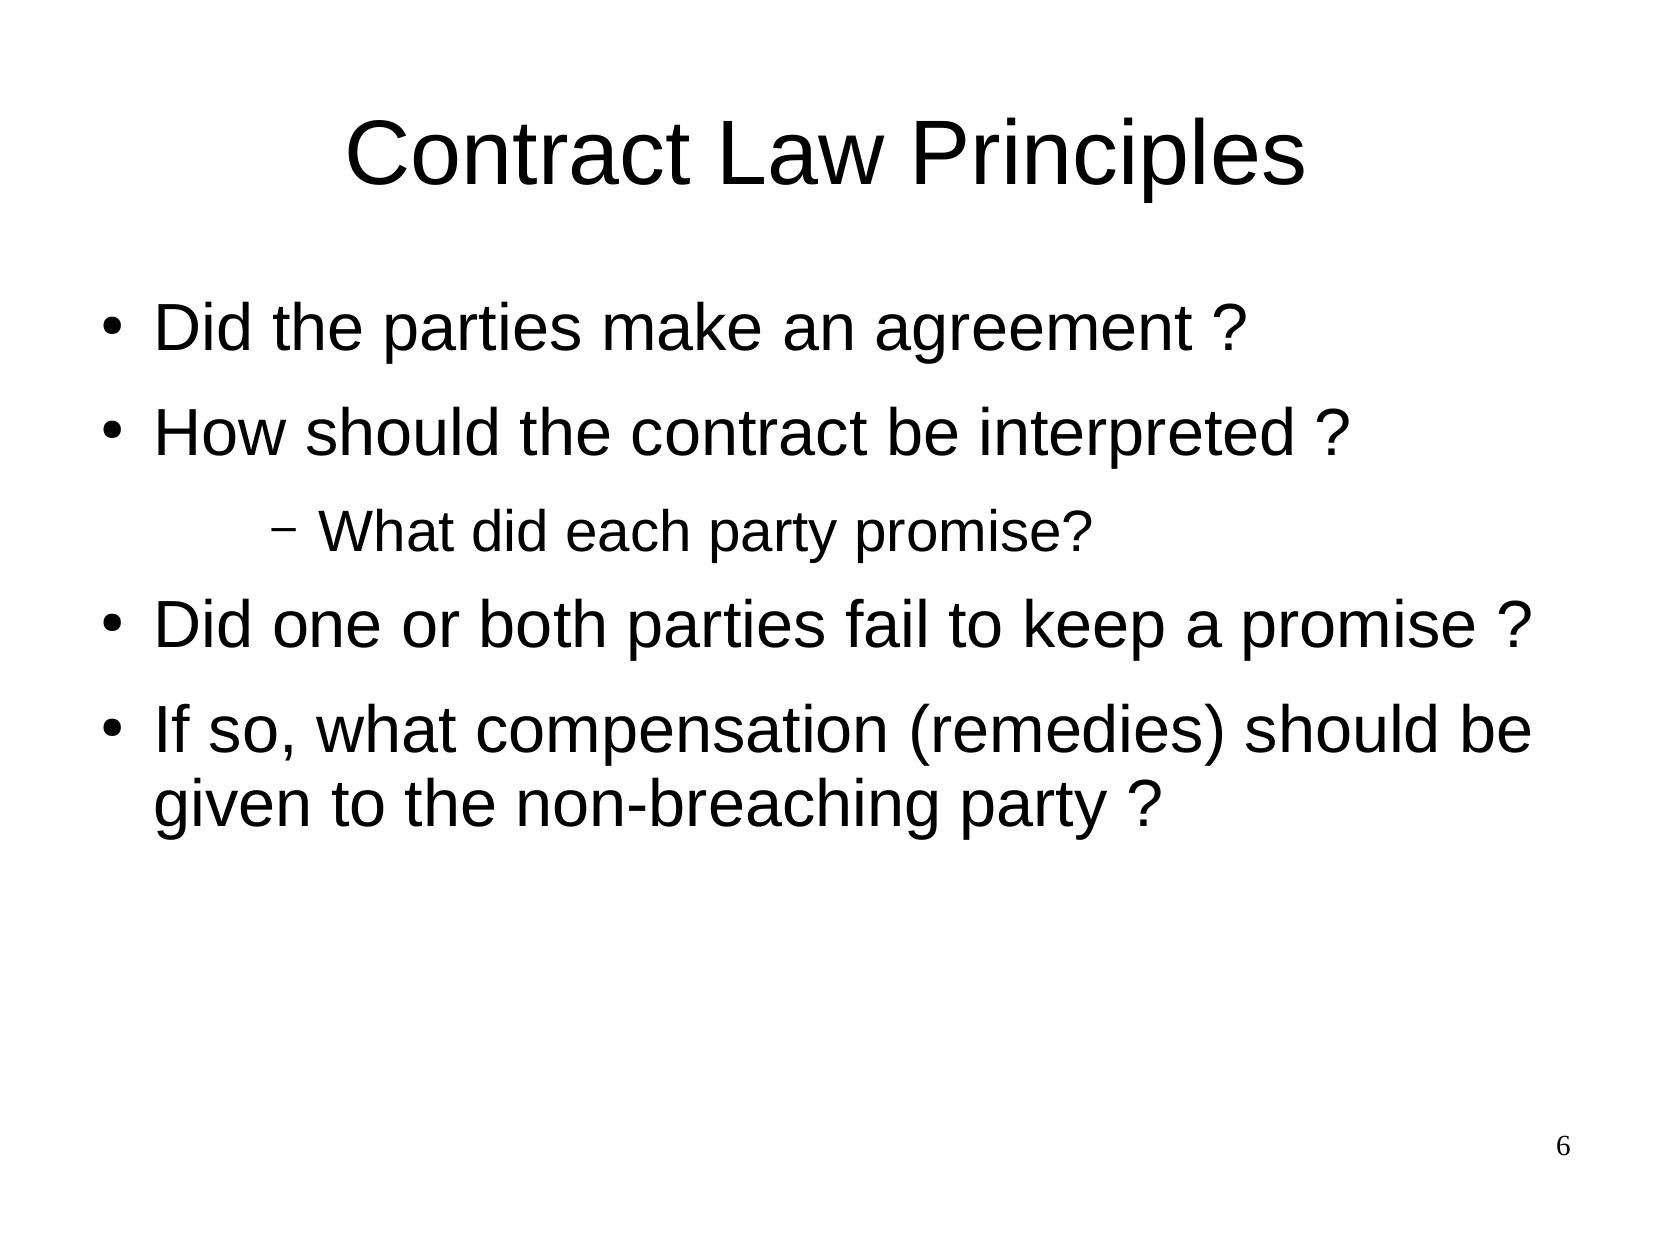

# Contract Law Principles
Did the parties make an agreement ?
How should the contract be interpreted ?
What did each party promise?
Did one or both parties fail to keep a promise ?
If so, what compensation (remedies) should be given to the non-breaching party ?
6